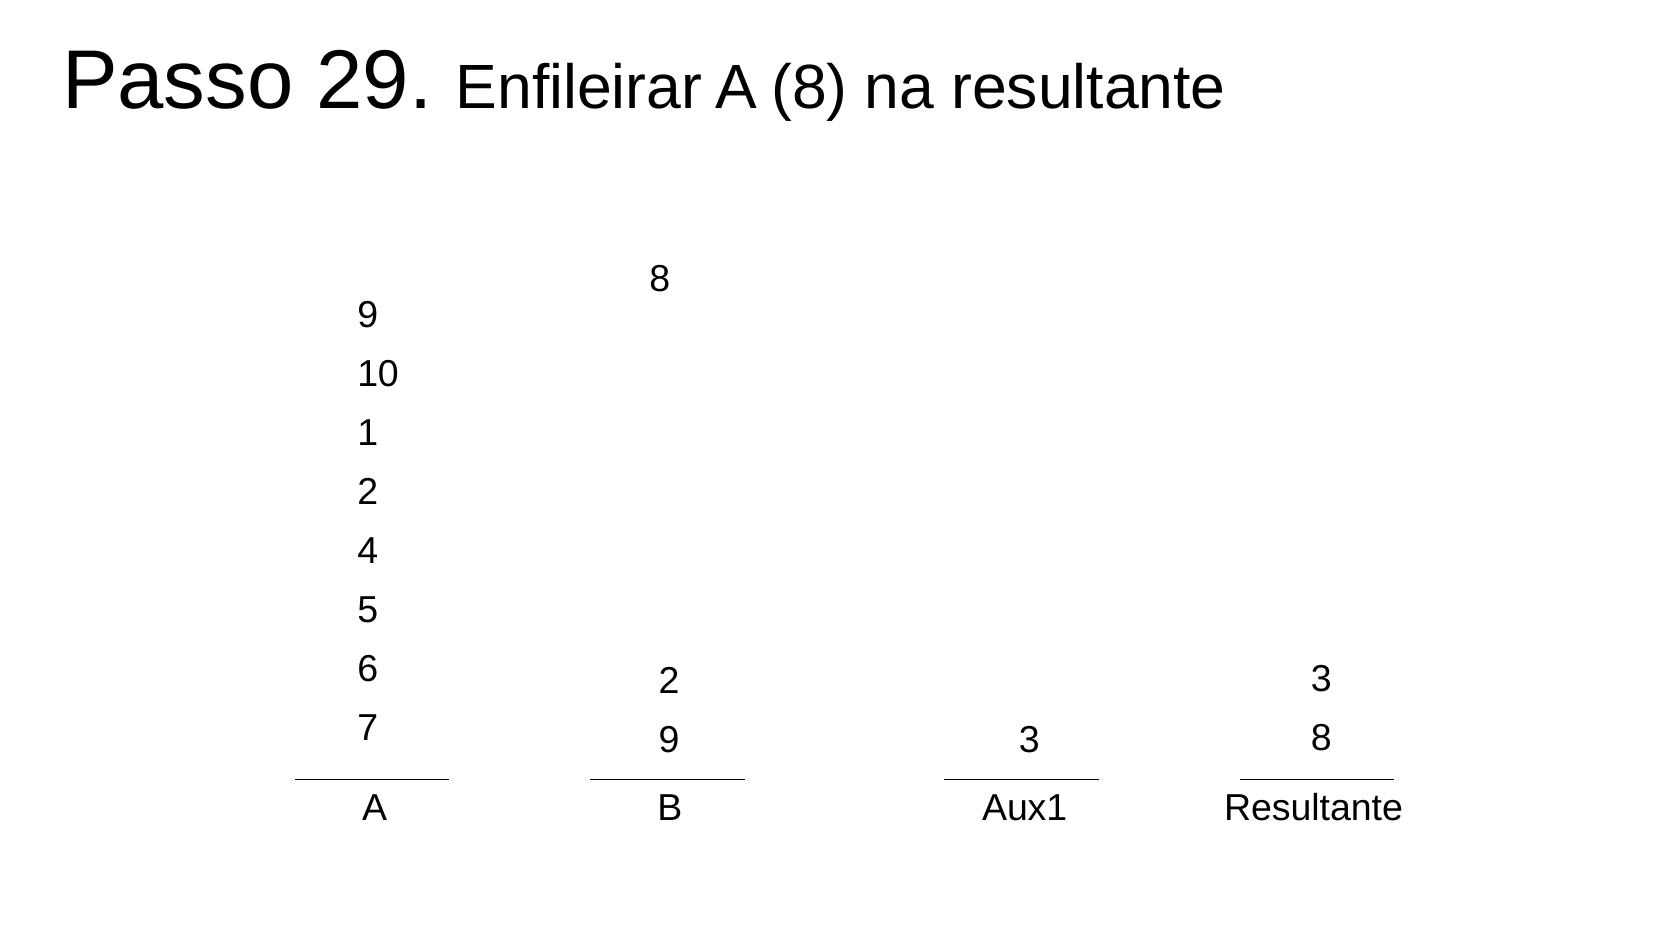

Passo 29. Enfileirar A (8) na resultante
8
9
10
1
2
4
5
6
3
2
7
8
9
3
A
B
Aux1
Resultante